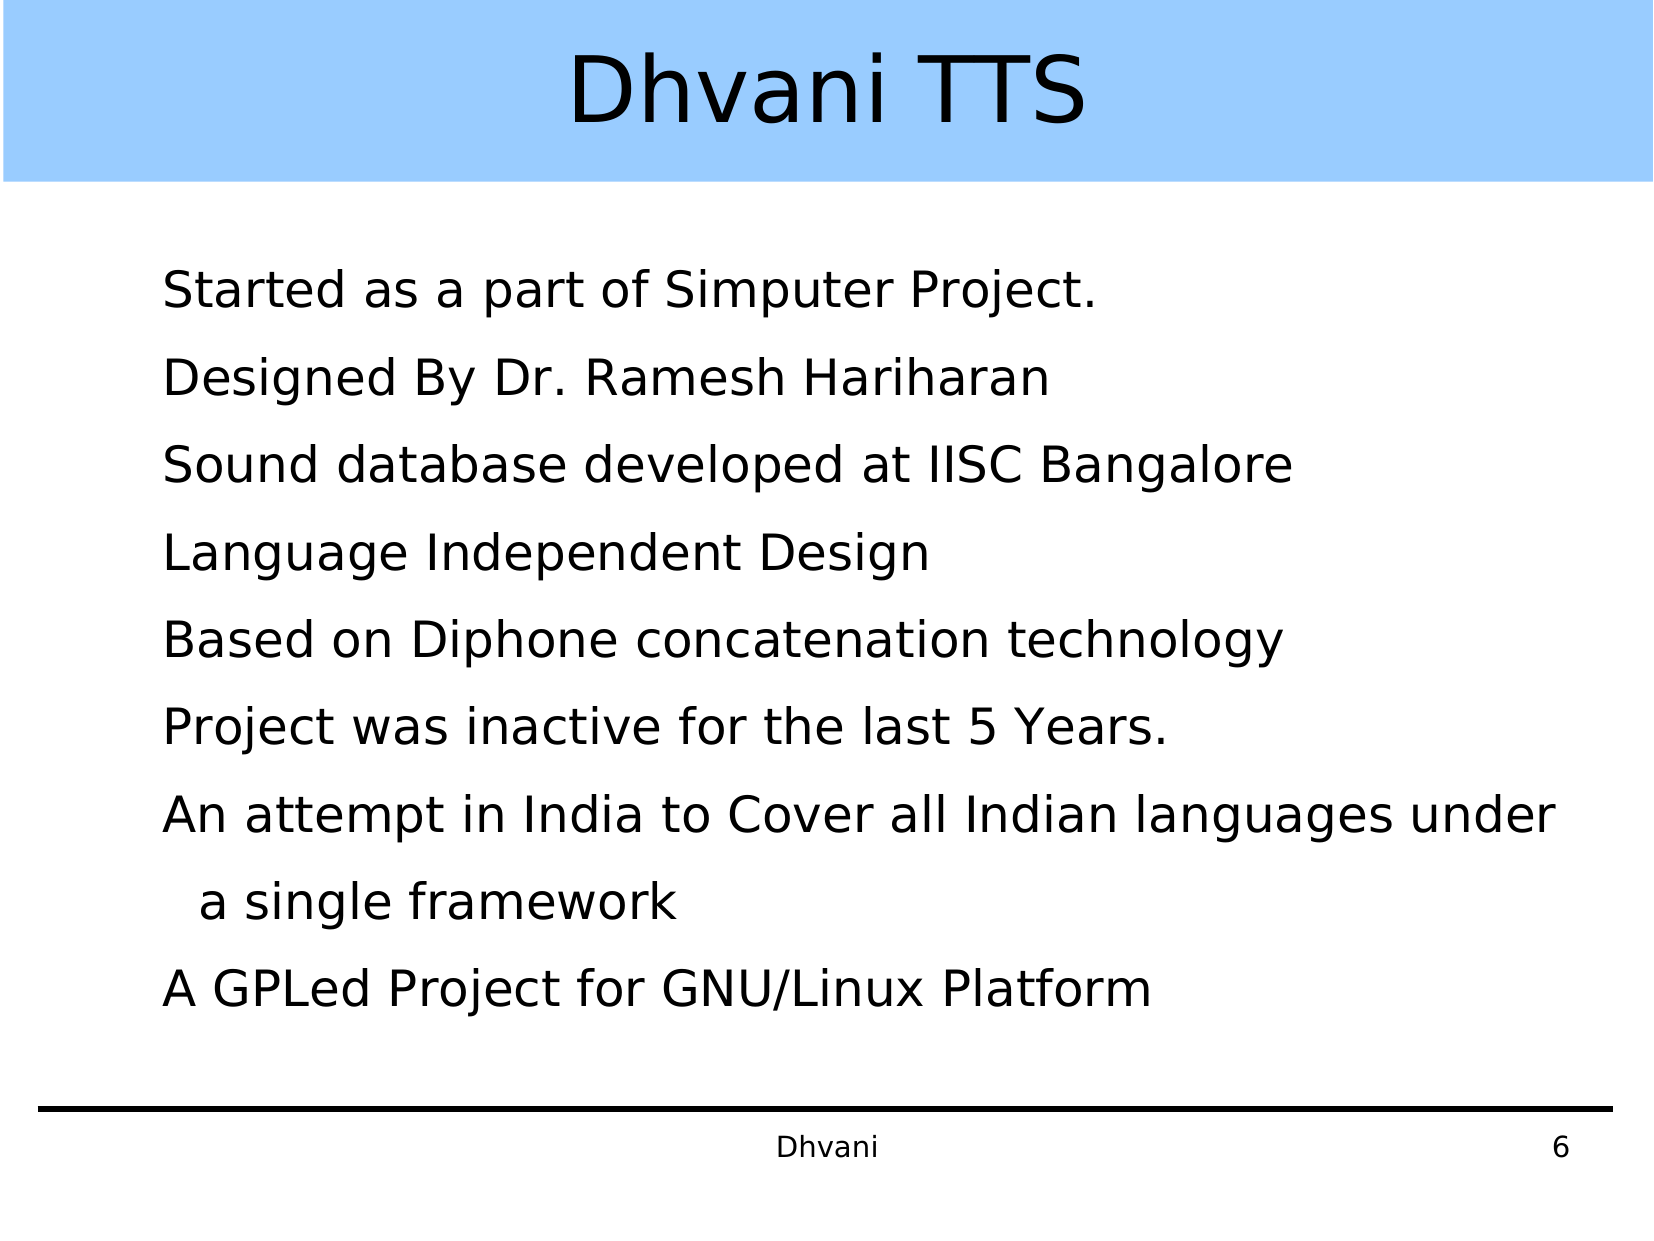

# Dhvani TTS
Started as a part of Simputer Project.
Designed By Dr. Ramesh Hariharan
Sound database developed at IISC Bangalore
Language Independent Design
Based on Diphone concatenation technology
Project was inactive for the last 5 Years.
An attempt in India to Cover all Indian languages under a single framework
A GPLed Project for GNU/Linux Platform
Dhvani
6